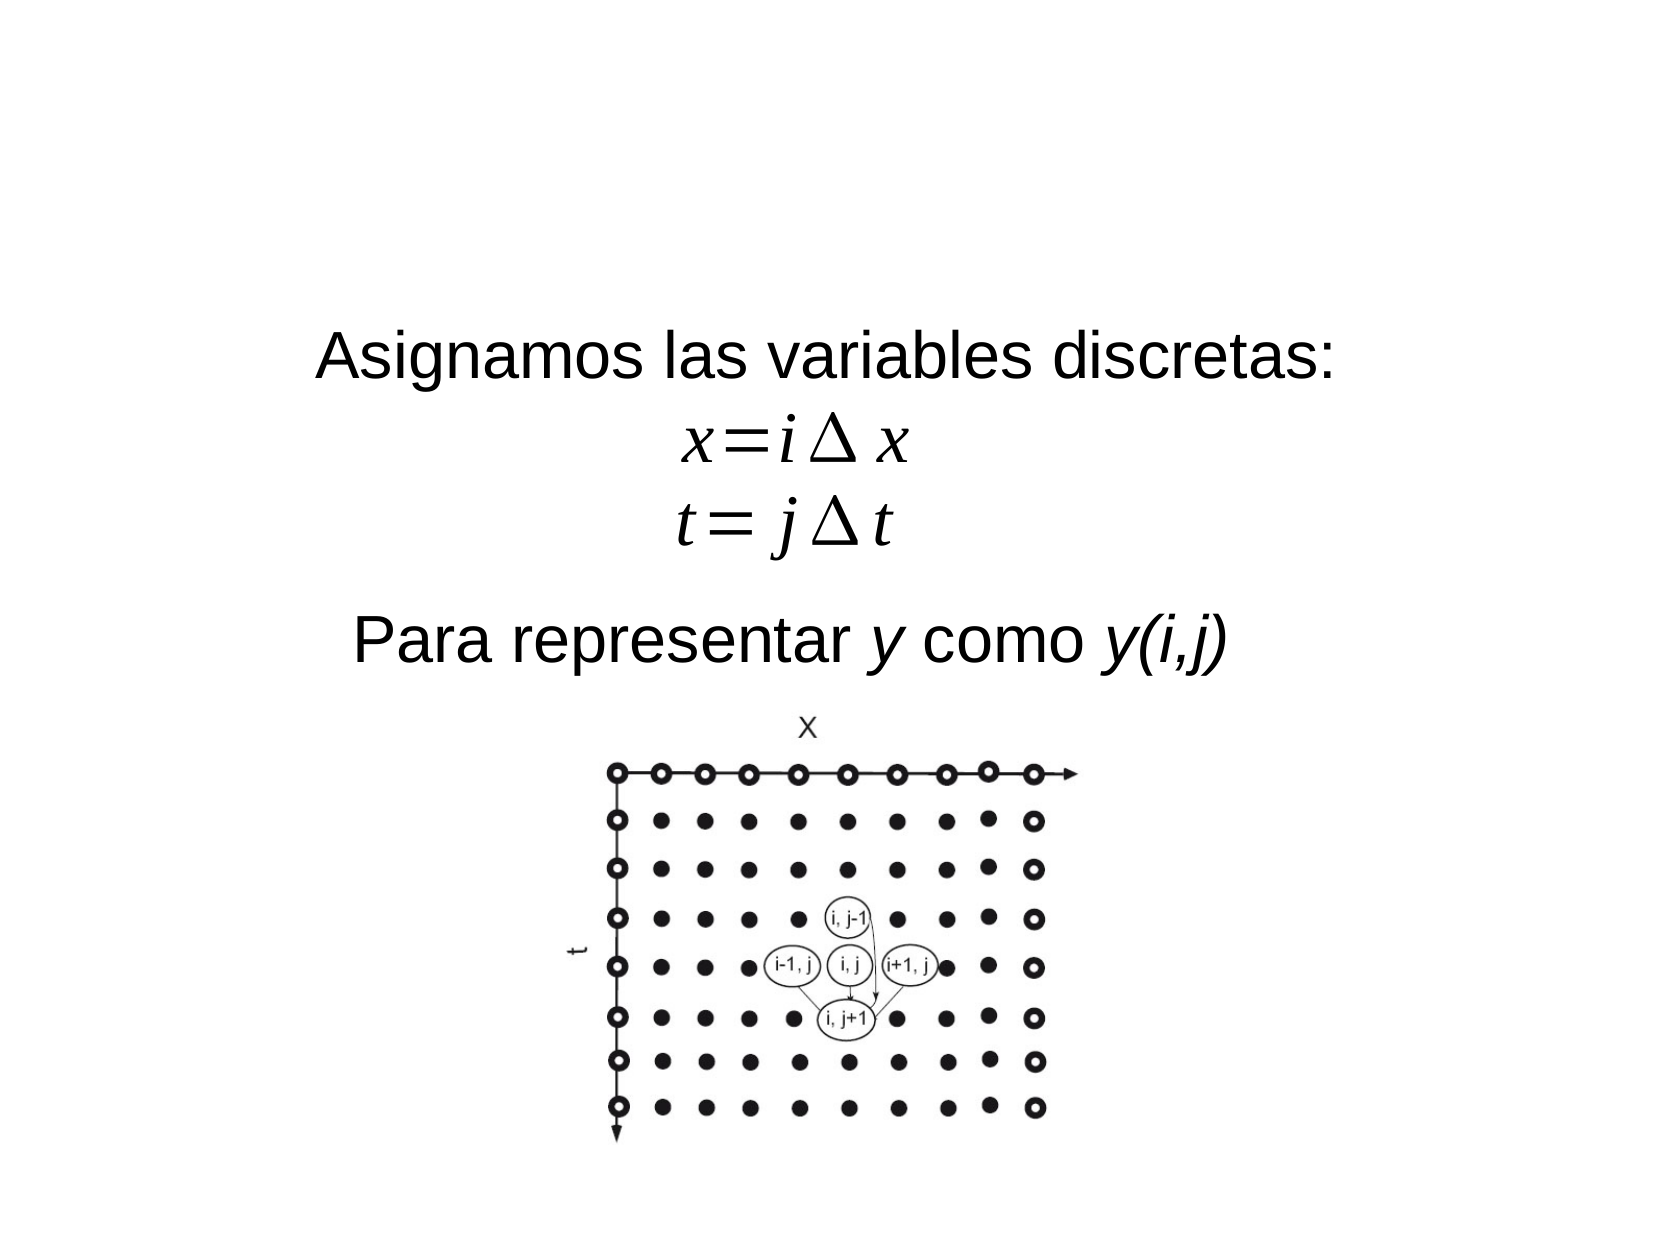

#
Asignamos las variables discretas:
Para representar y como y(i,j)